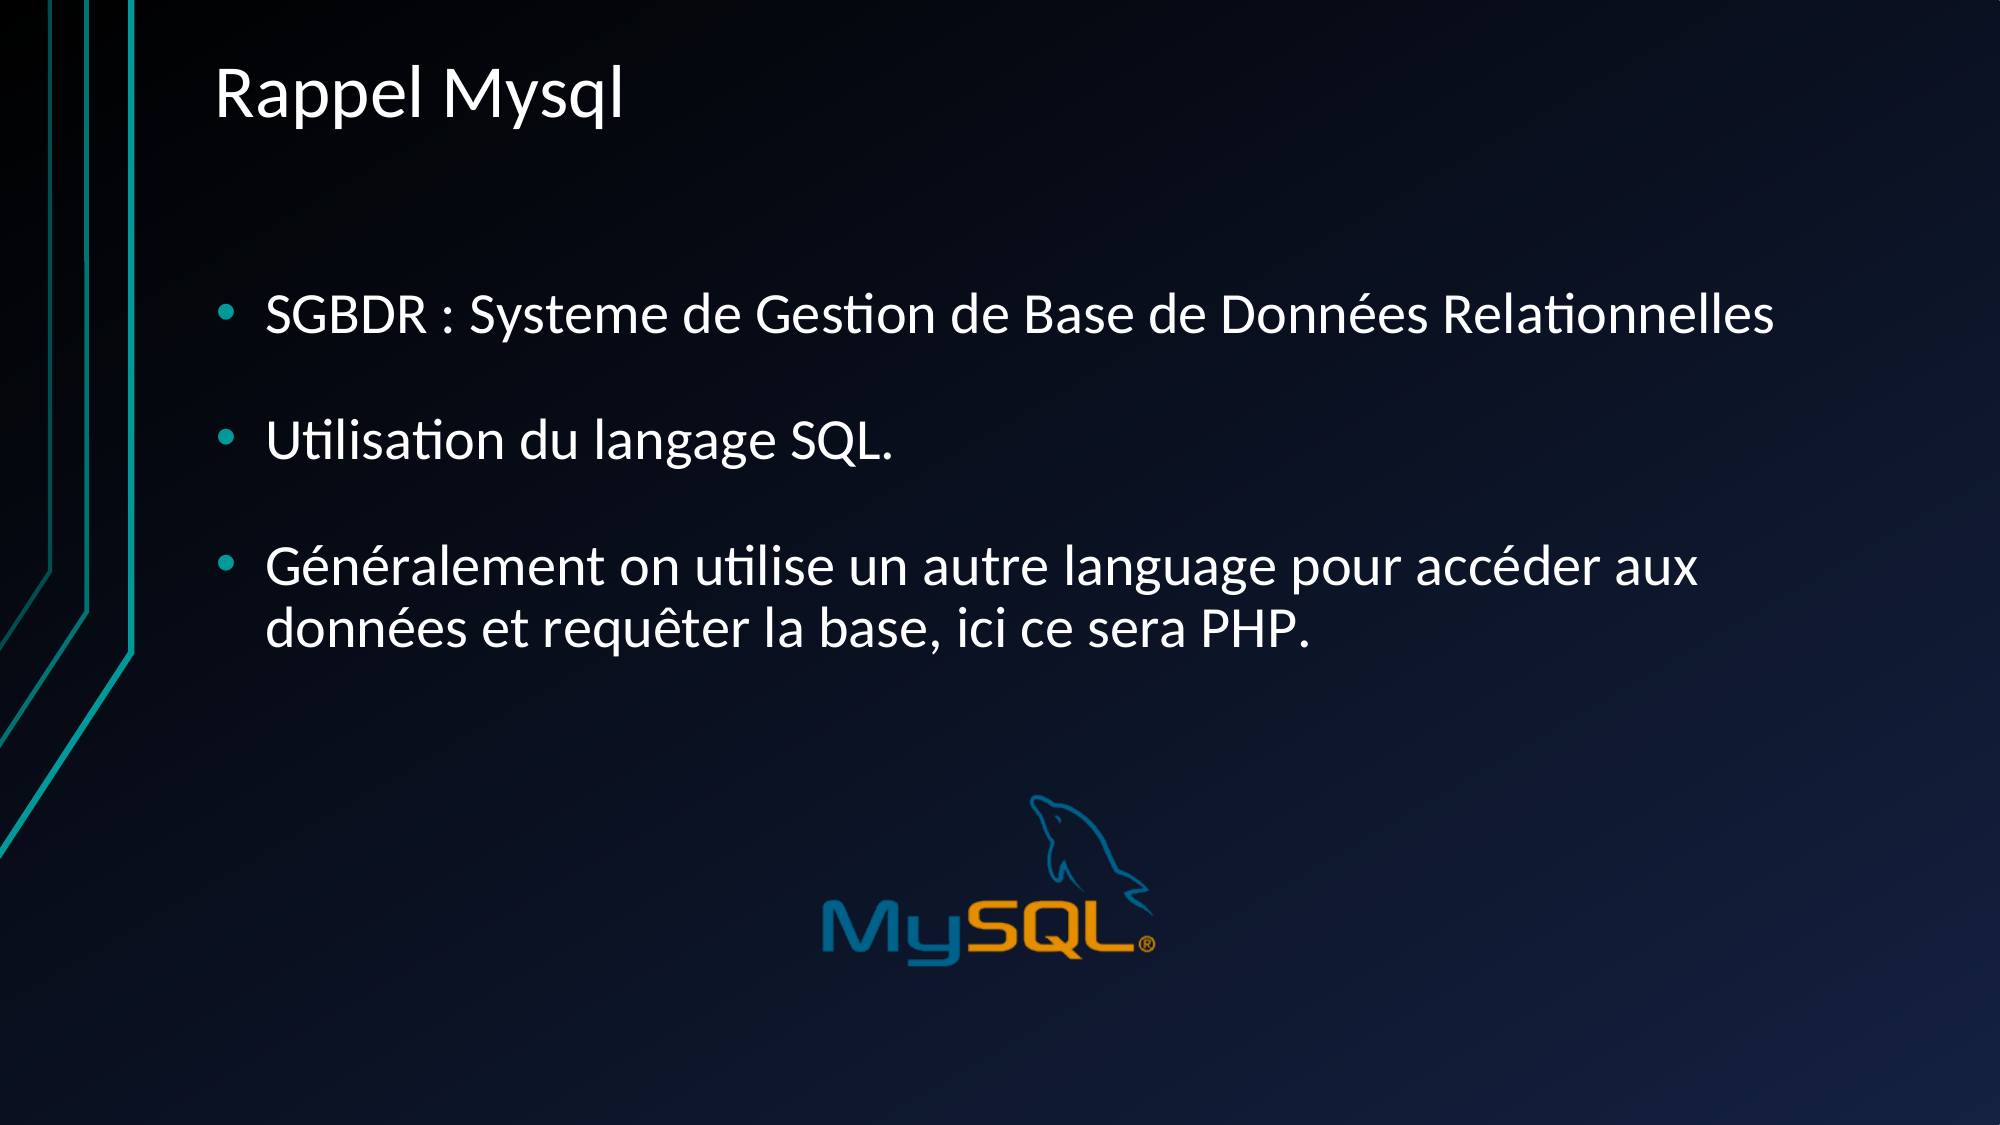

Rappel Mysql
SGBDR : Systeme de Gestion de Base de Données Relationnelles
Utilisation du langage SQL.
Généralement on utilise un autre language pour accéder aux données et requêter la base, ici ce sera PHP.